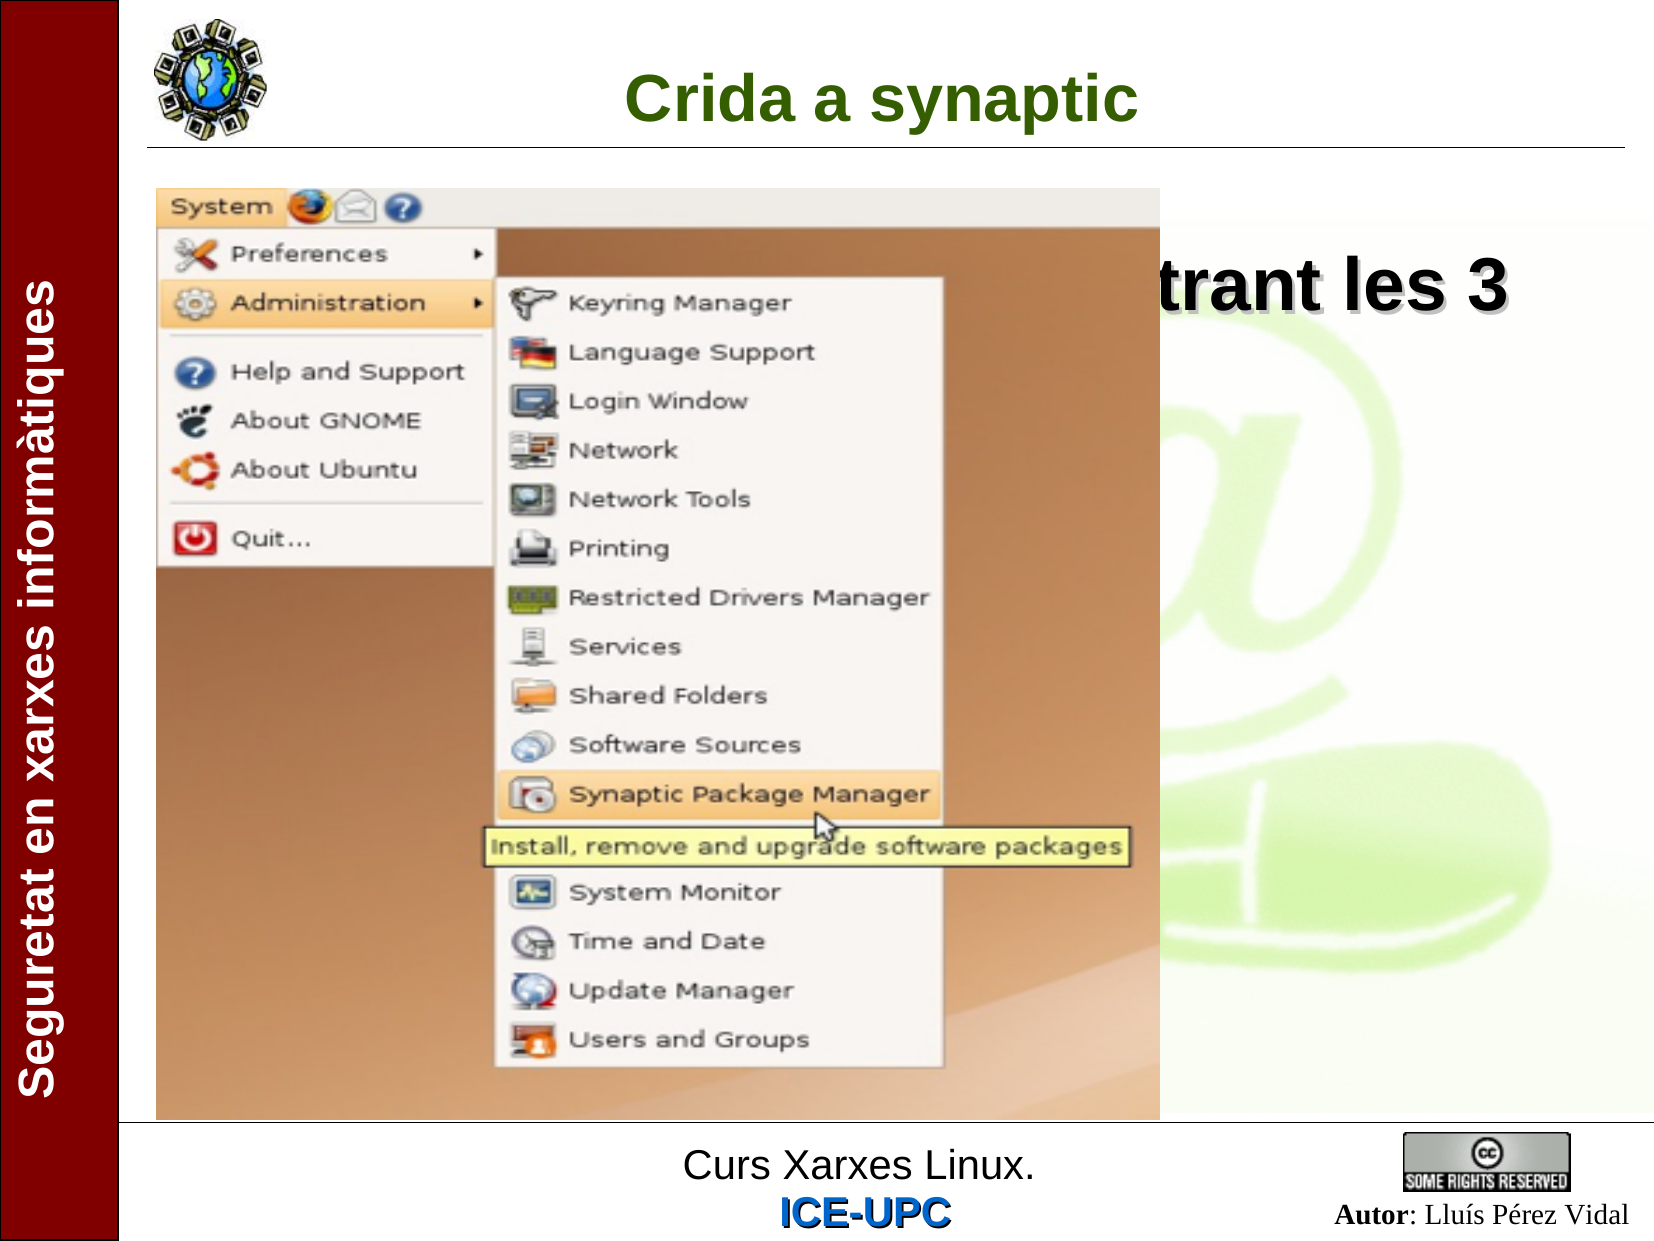

# Crida a synaptic
 Croquis d'arquitectura mostrant les 3 zones